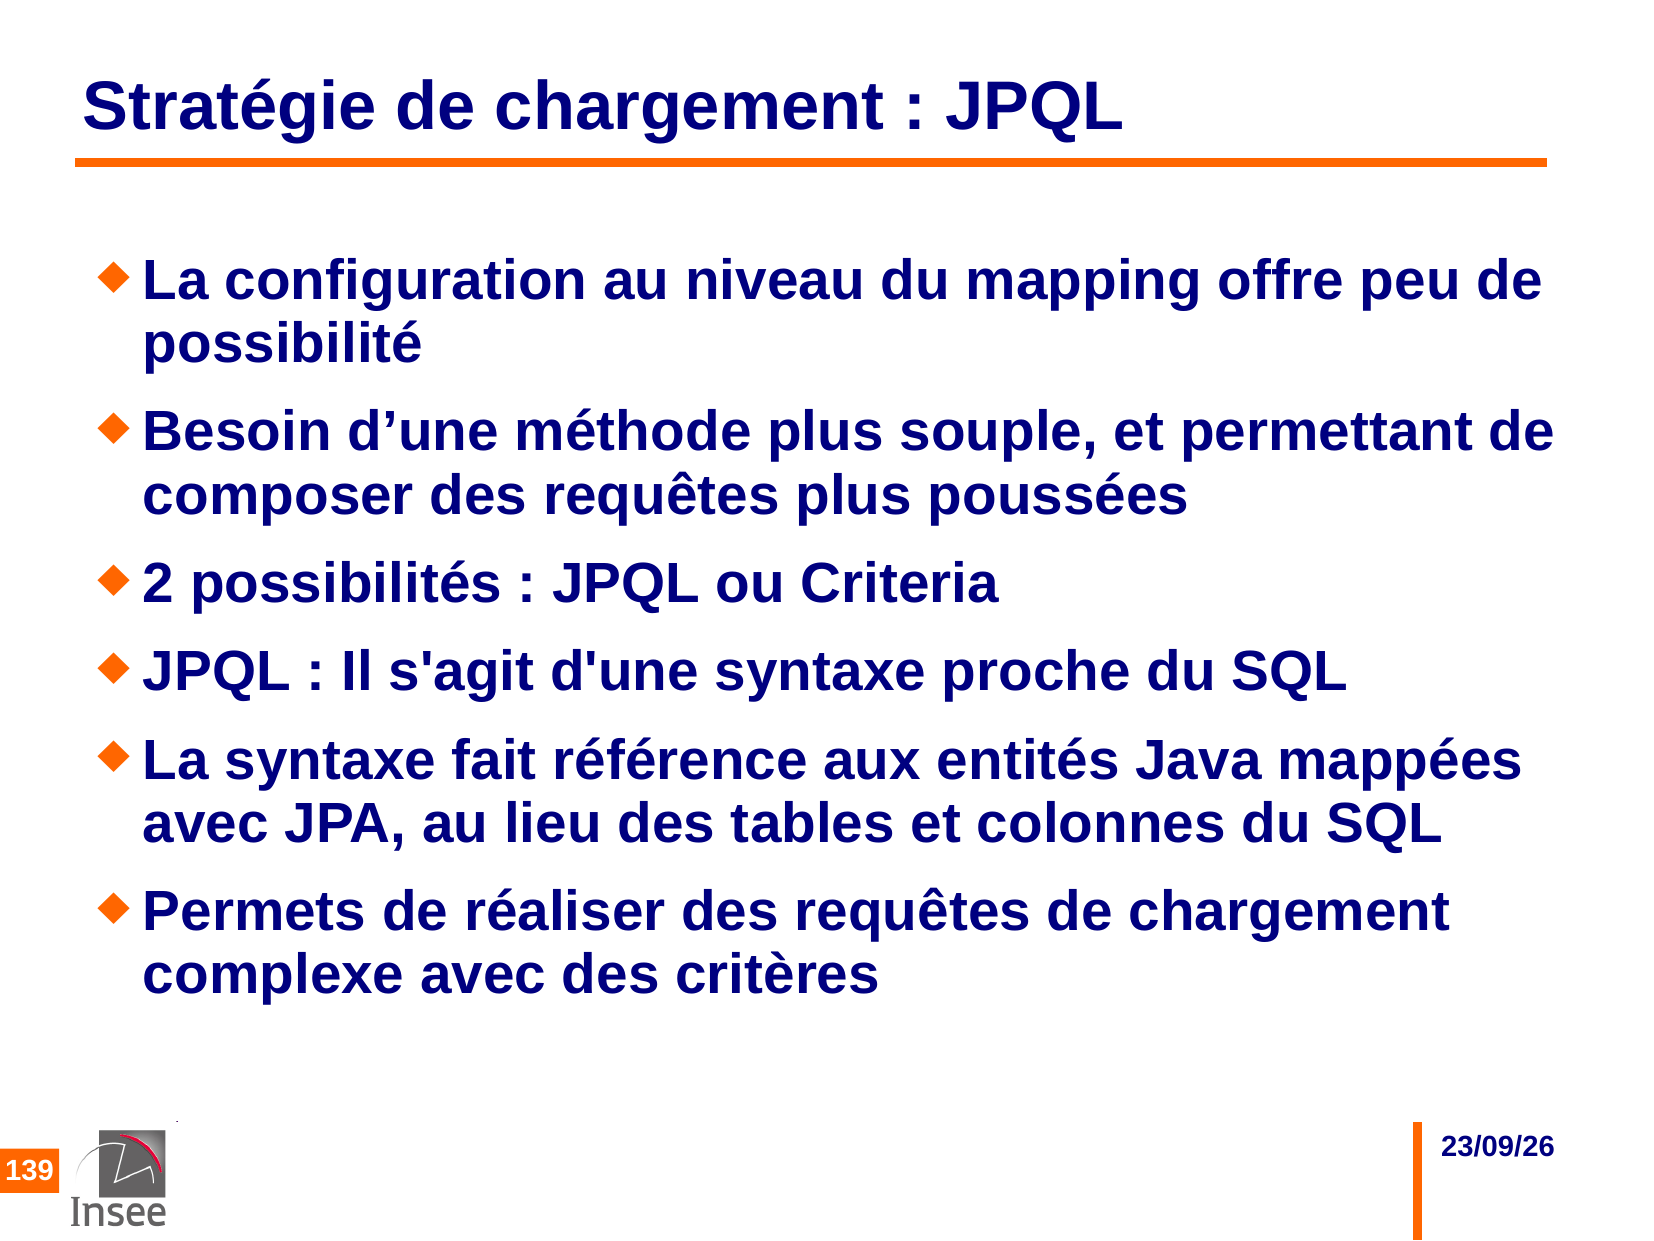

# Stratégie de chargement : JPQL
La configuration au niveau du mapping offre peu de possibilité
Besoin d’une méthode plus souple, et permettant de composer des requêtes plus poussées
2 possibilités : JPQL ou Criteria
JPQL : Il s'agit d'une syntaxe proche du SQL
La syntaxe fait référence aux entités Java mappées avec JPA, au lieu des tables et colonnes du SQL
Permets de réaliser des requêtes de chargement complexe avec des critères
139